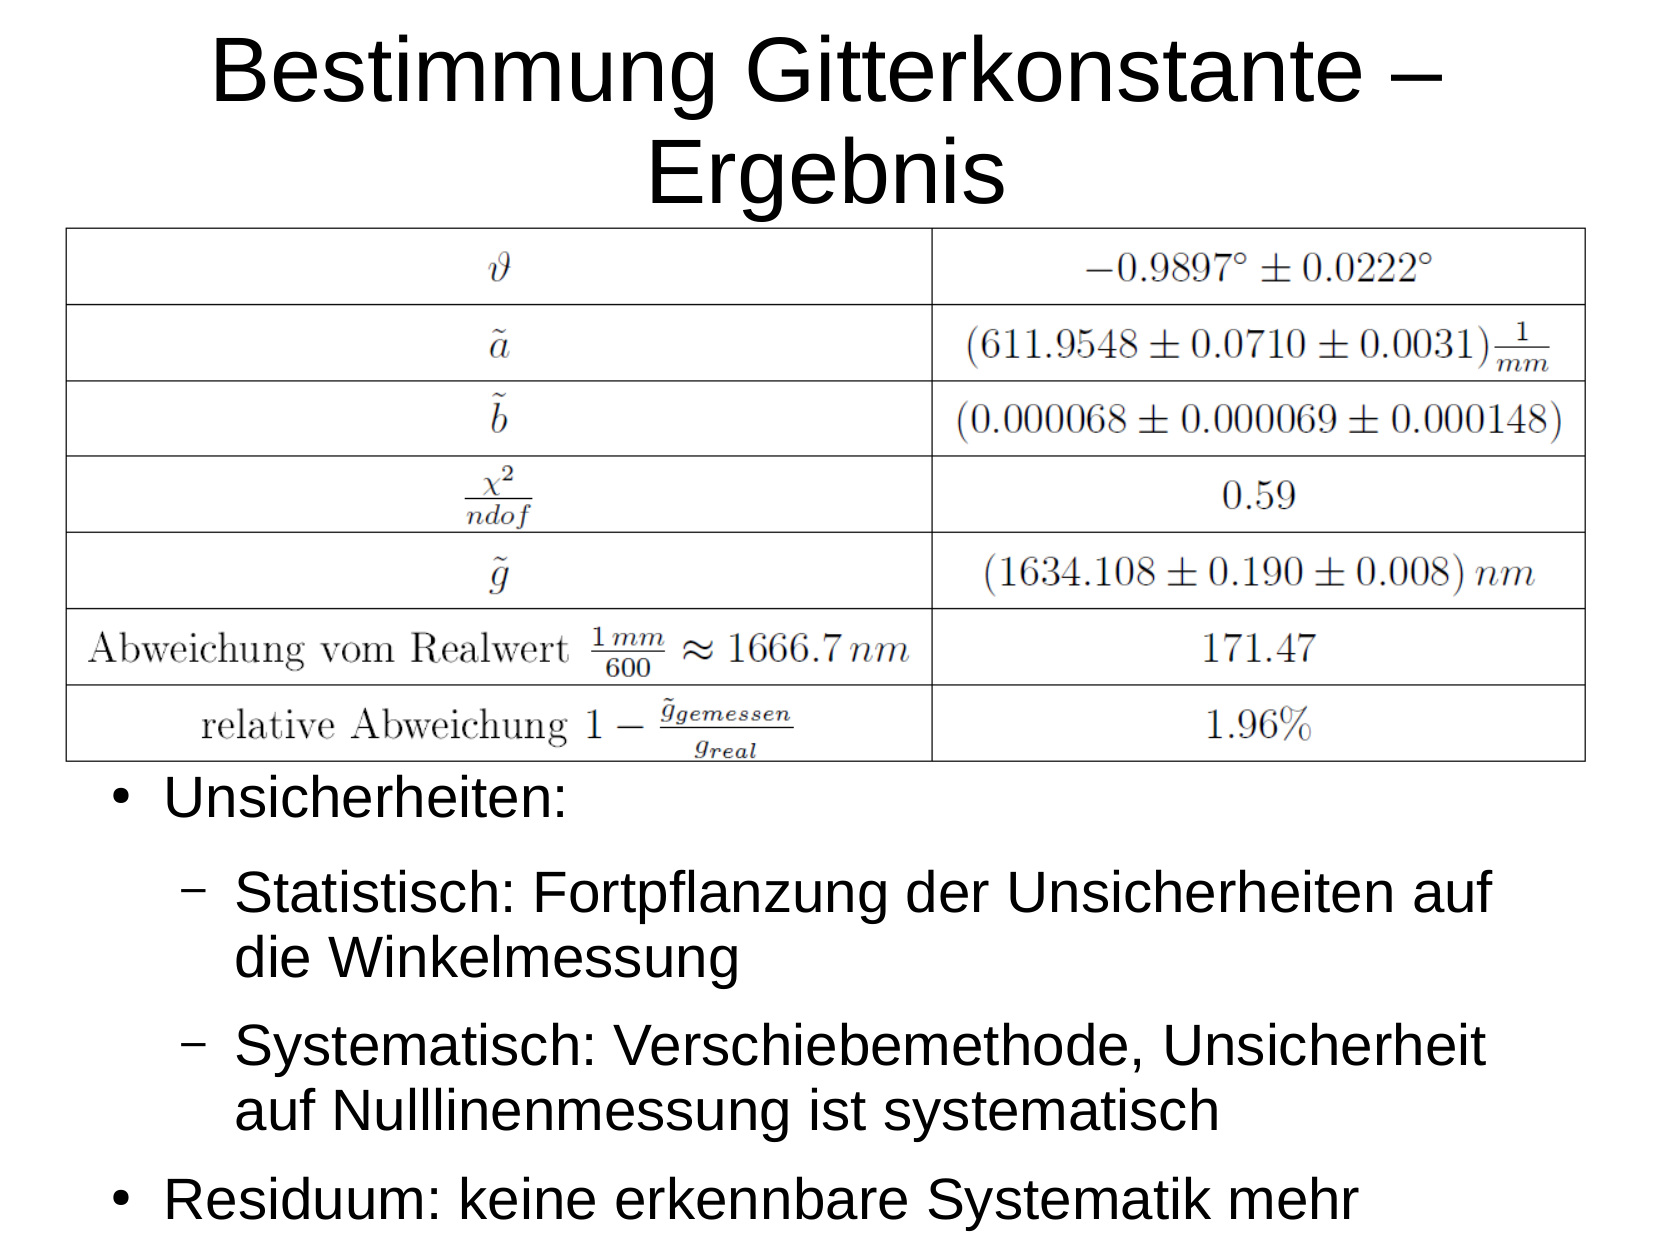

# Bestimmung Gitterkonstante – Ergebnis
Unsicherheiten:
Statistisch: Fortpflanzung der Unsicherheiten auf die Winkelmessung
Systematisch: Verschiebemethode, Unsicherheit auf Nulllinenmessung ist systematisch
Residuum: keine erkennbare Systematik mehr